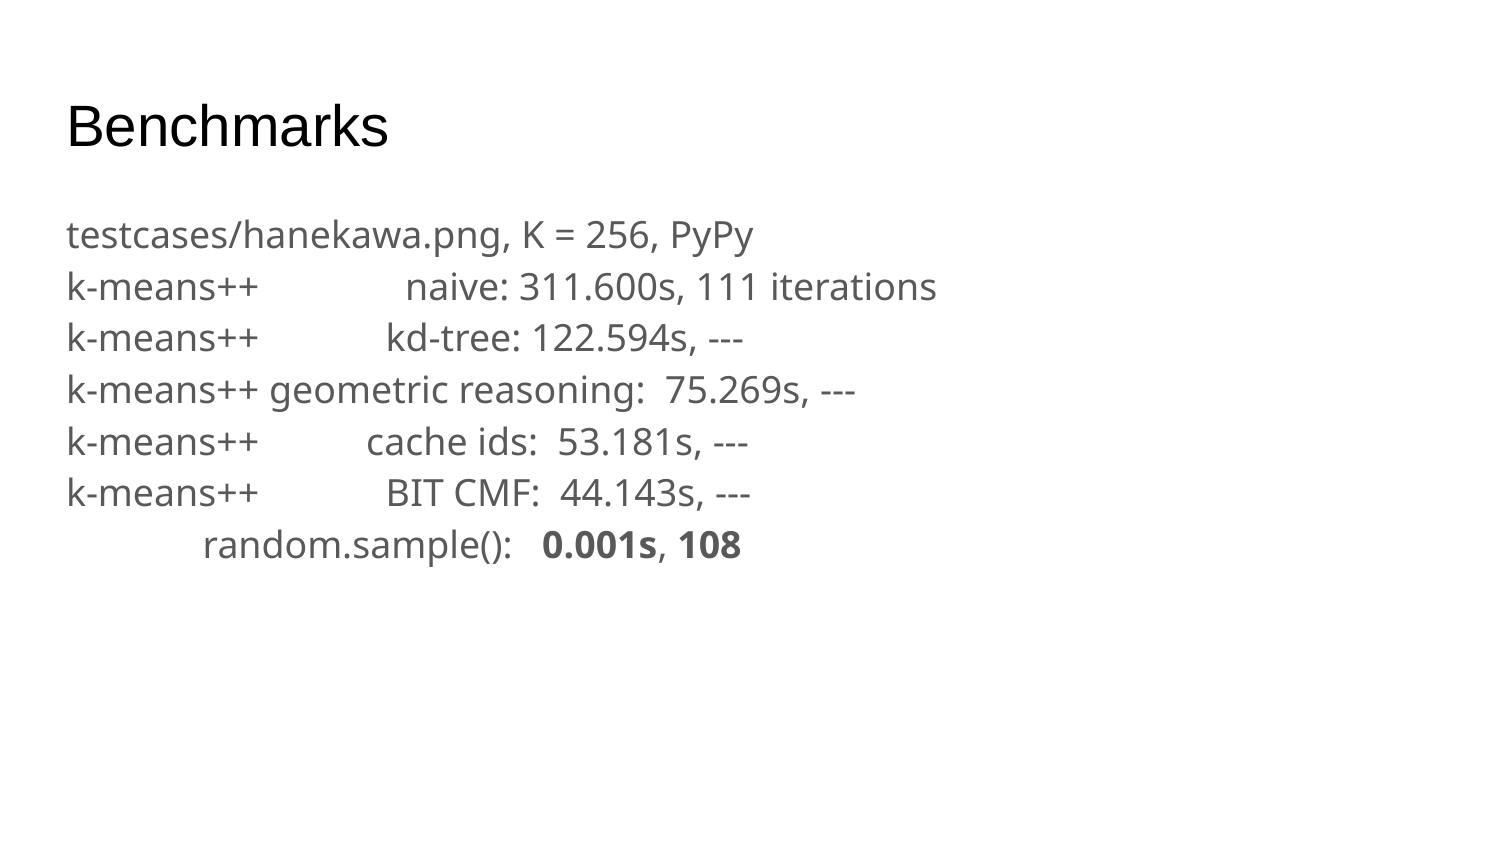

# Benchmarks
testcases/hanekawa.png, K = 256, PyPy
k-means++ naive: 311.600s, 111 iterations
k-means++ kd-tree: 122.594s, ---
k-means++ geometric reasoning: 75.269s, ---
k-means++ cache ids: 53.181s, ---
k-means++ BIT CMF: 44.143s, ---
 random.sample(): 0.001s, 108